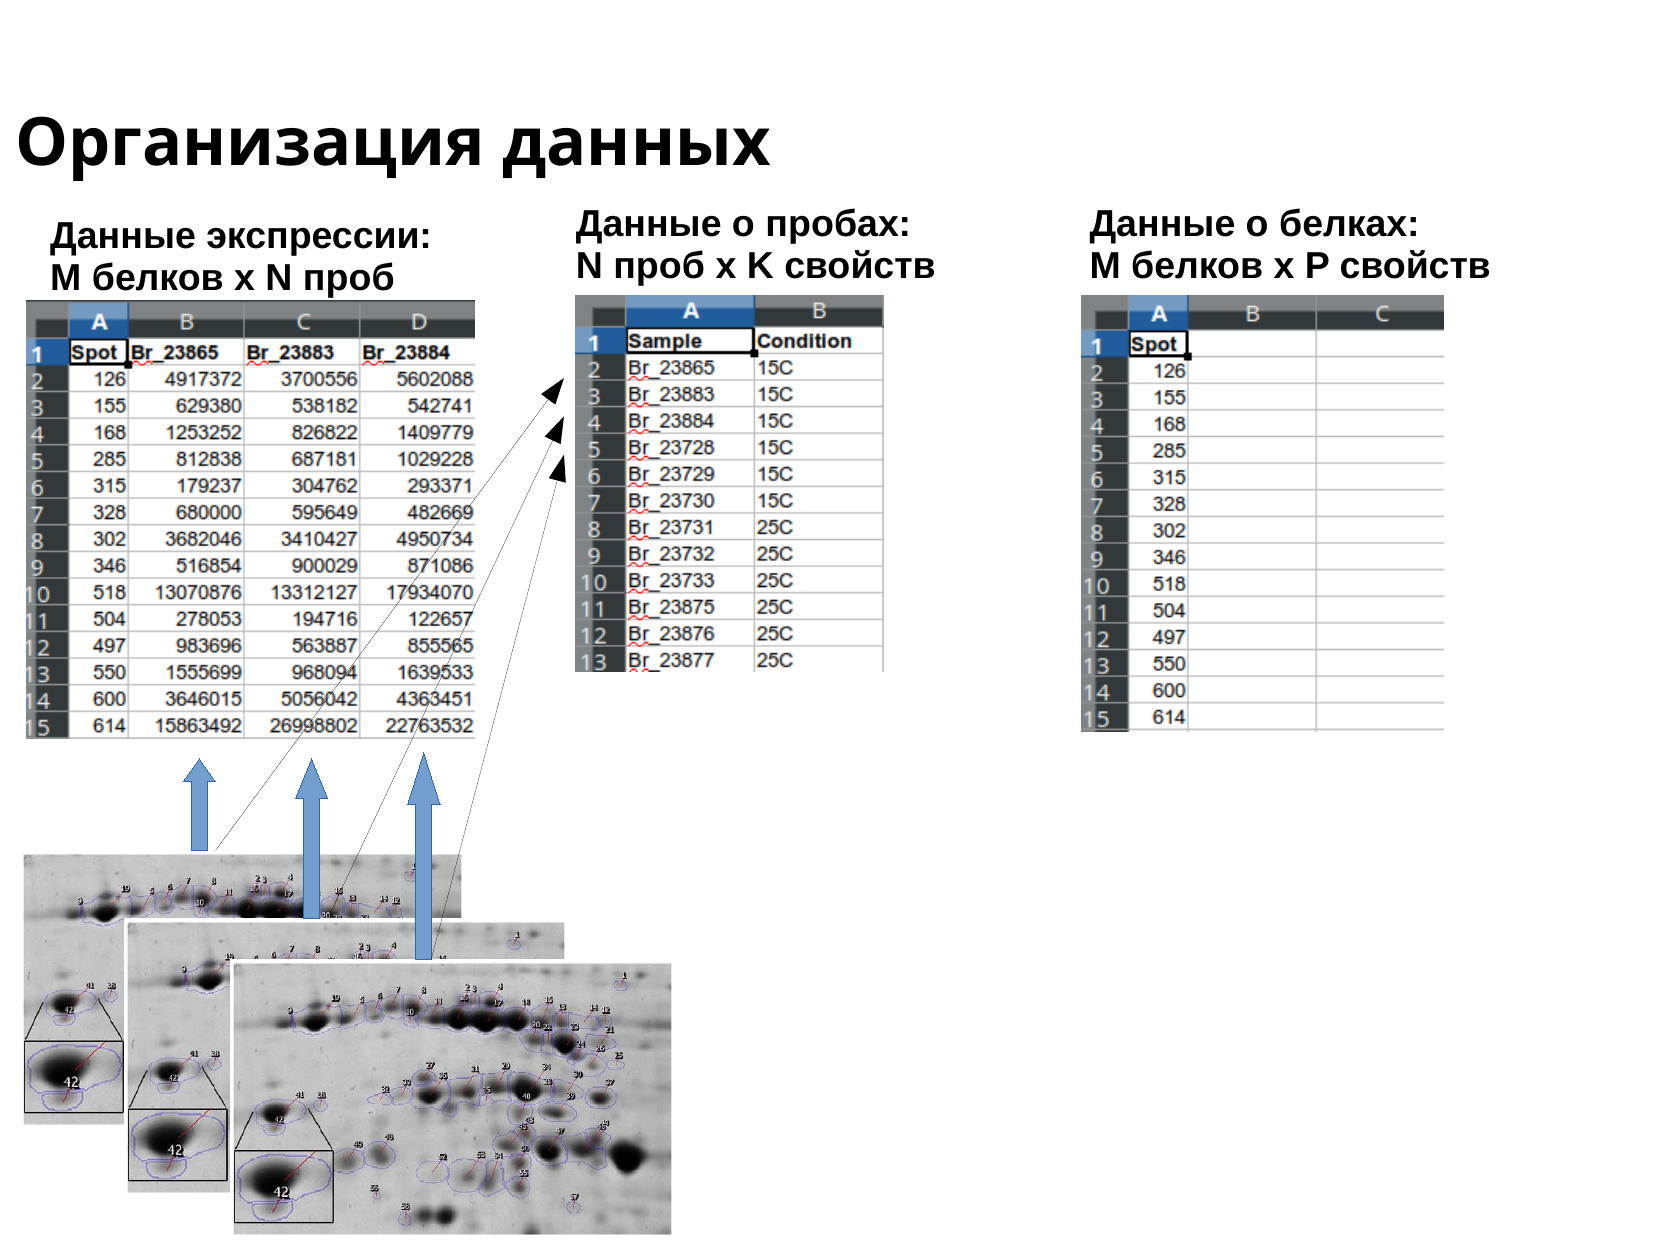

# Организация данных
Данные о пробах:
N проб х K свойств
Данные о белках:
M белков х P свойств
Данные экспрессии:
M белков х N проб